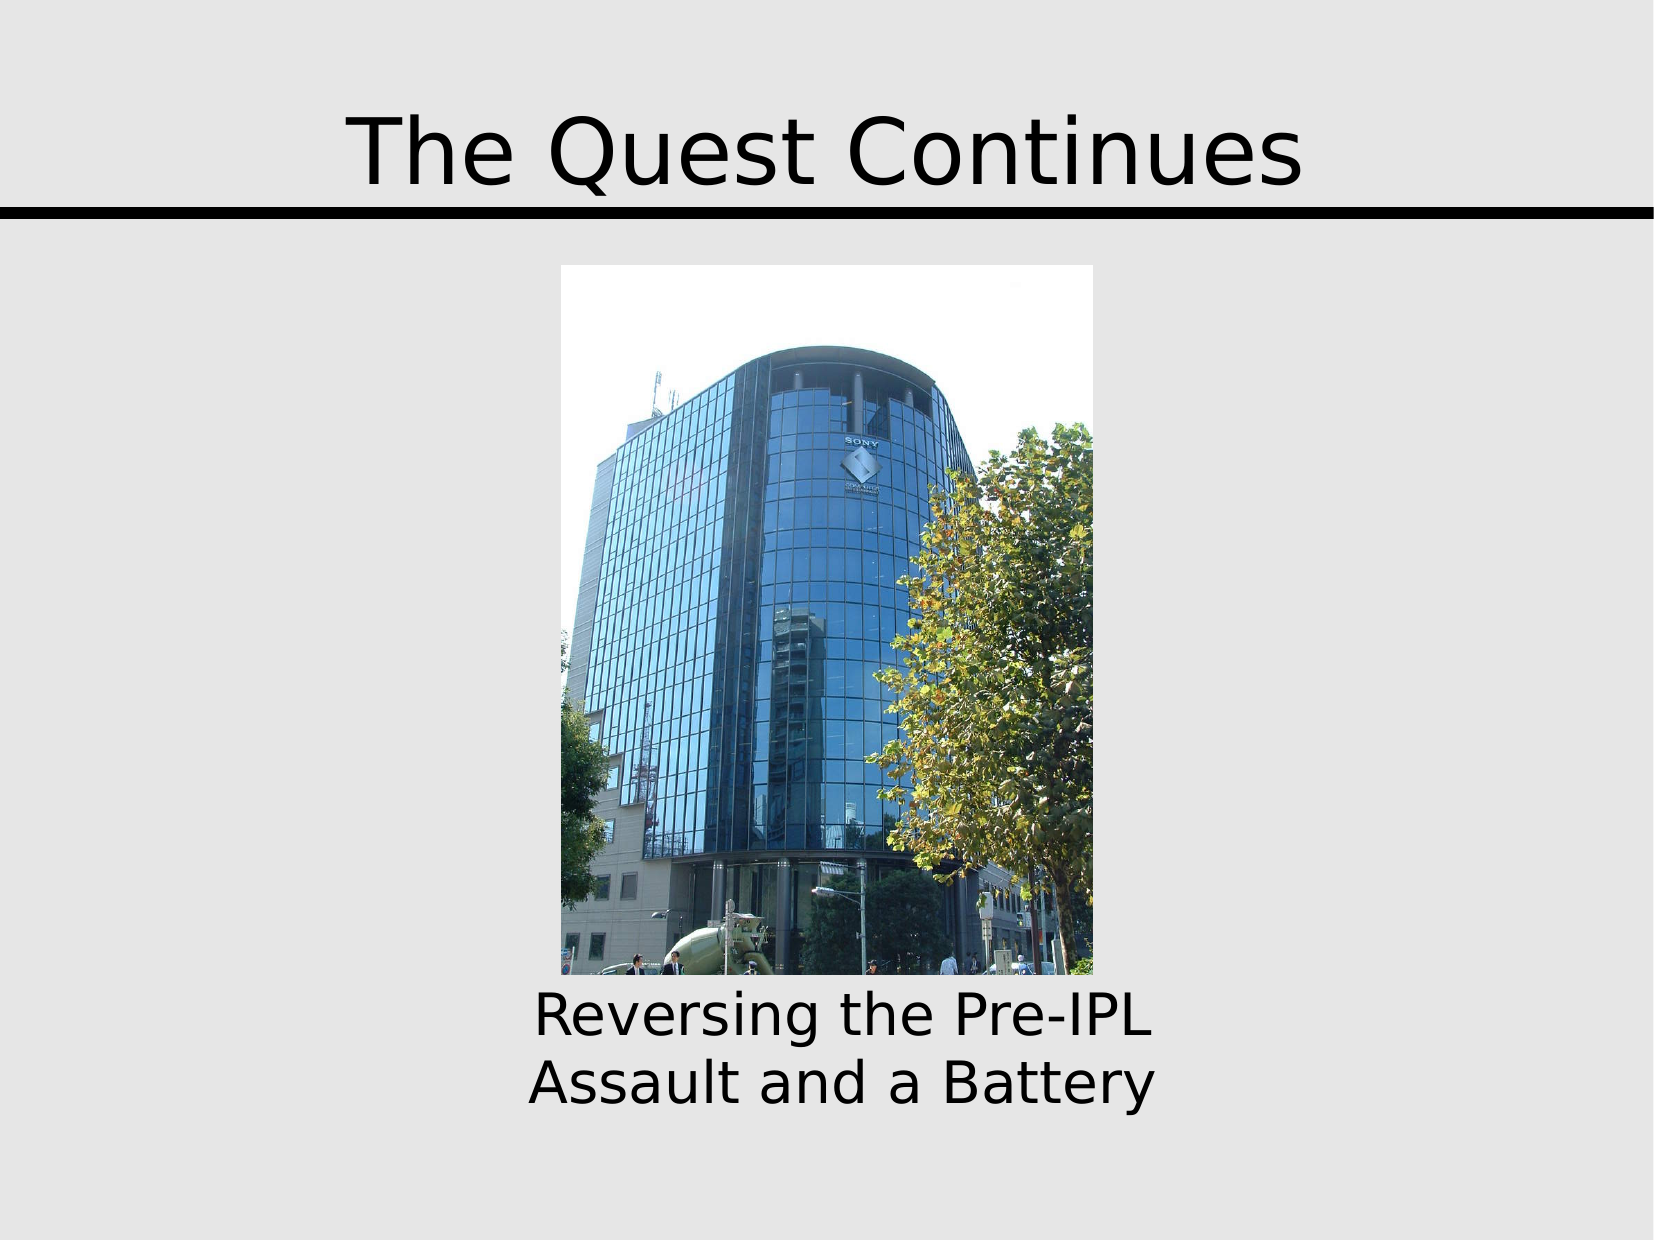

# The Quest Continues
Reversing the Pre-IPL
Assault and a Battery